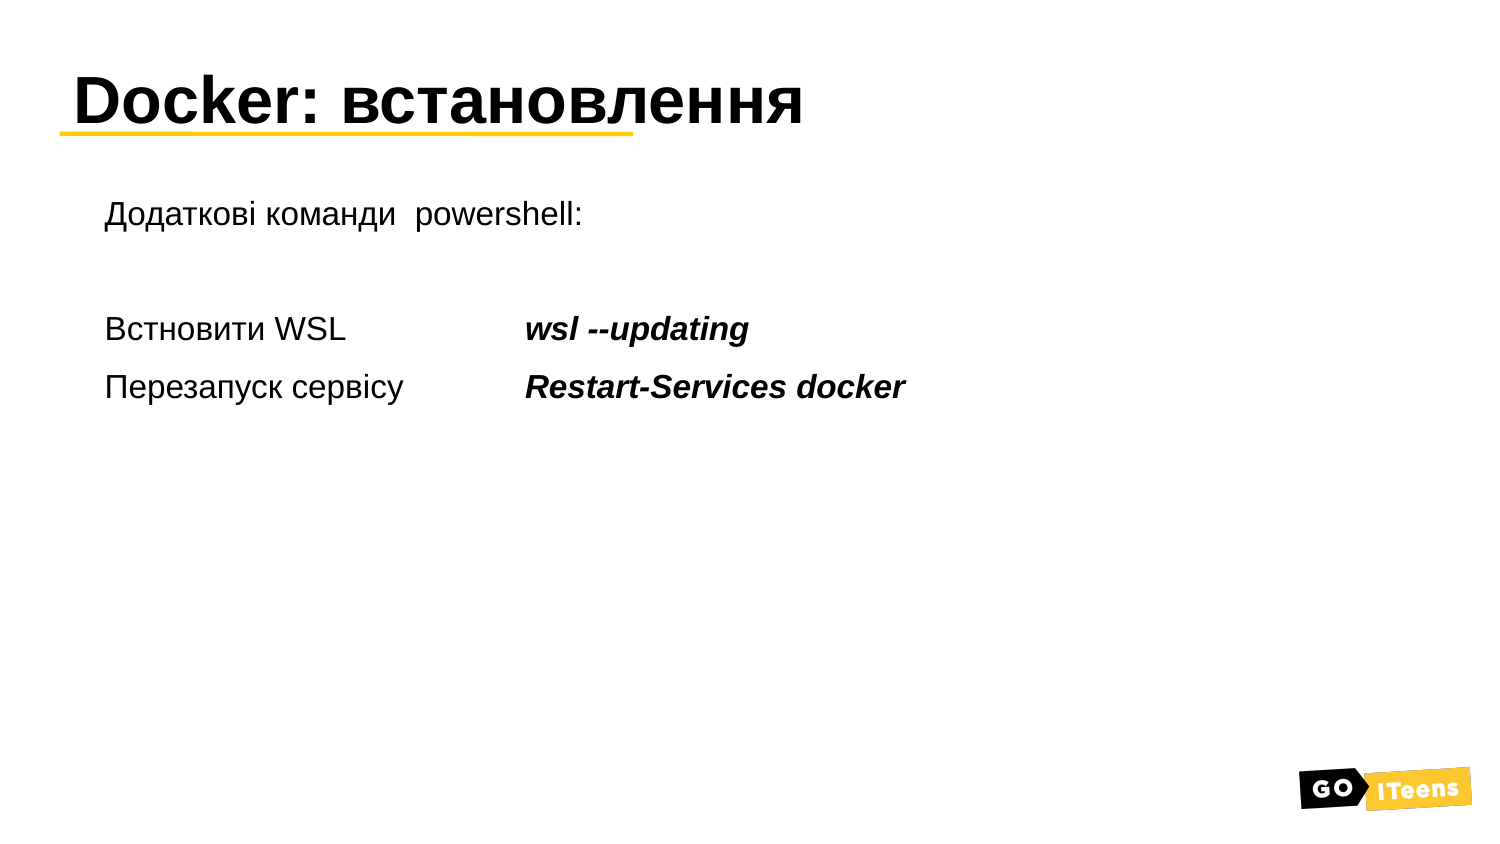

Docker: встановлення
Додаткові команди powershell:
Встновити WSL 		wsl --updating
Перезапуск сервісу 	Restart-Services docker